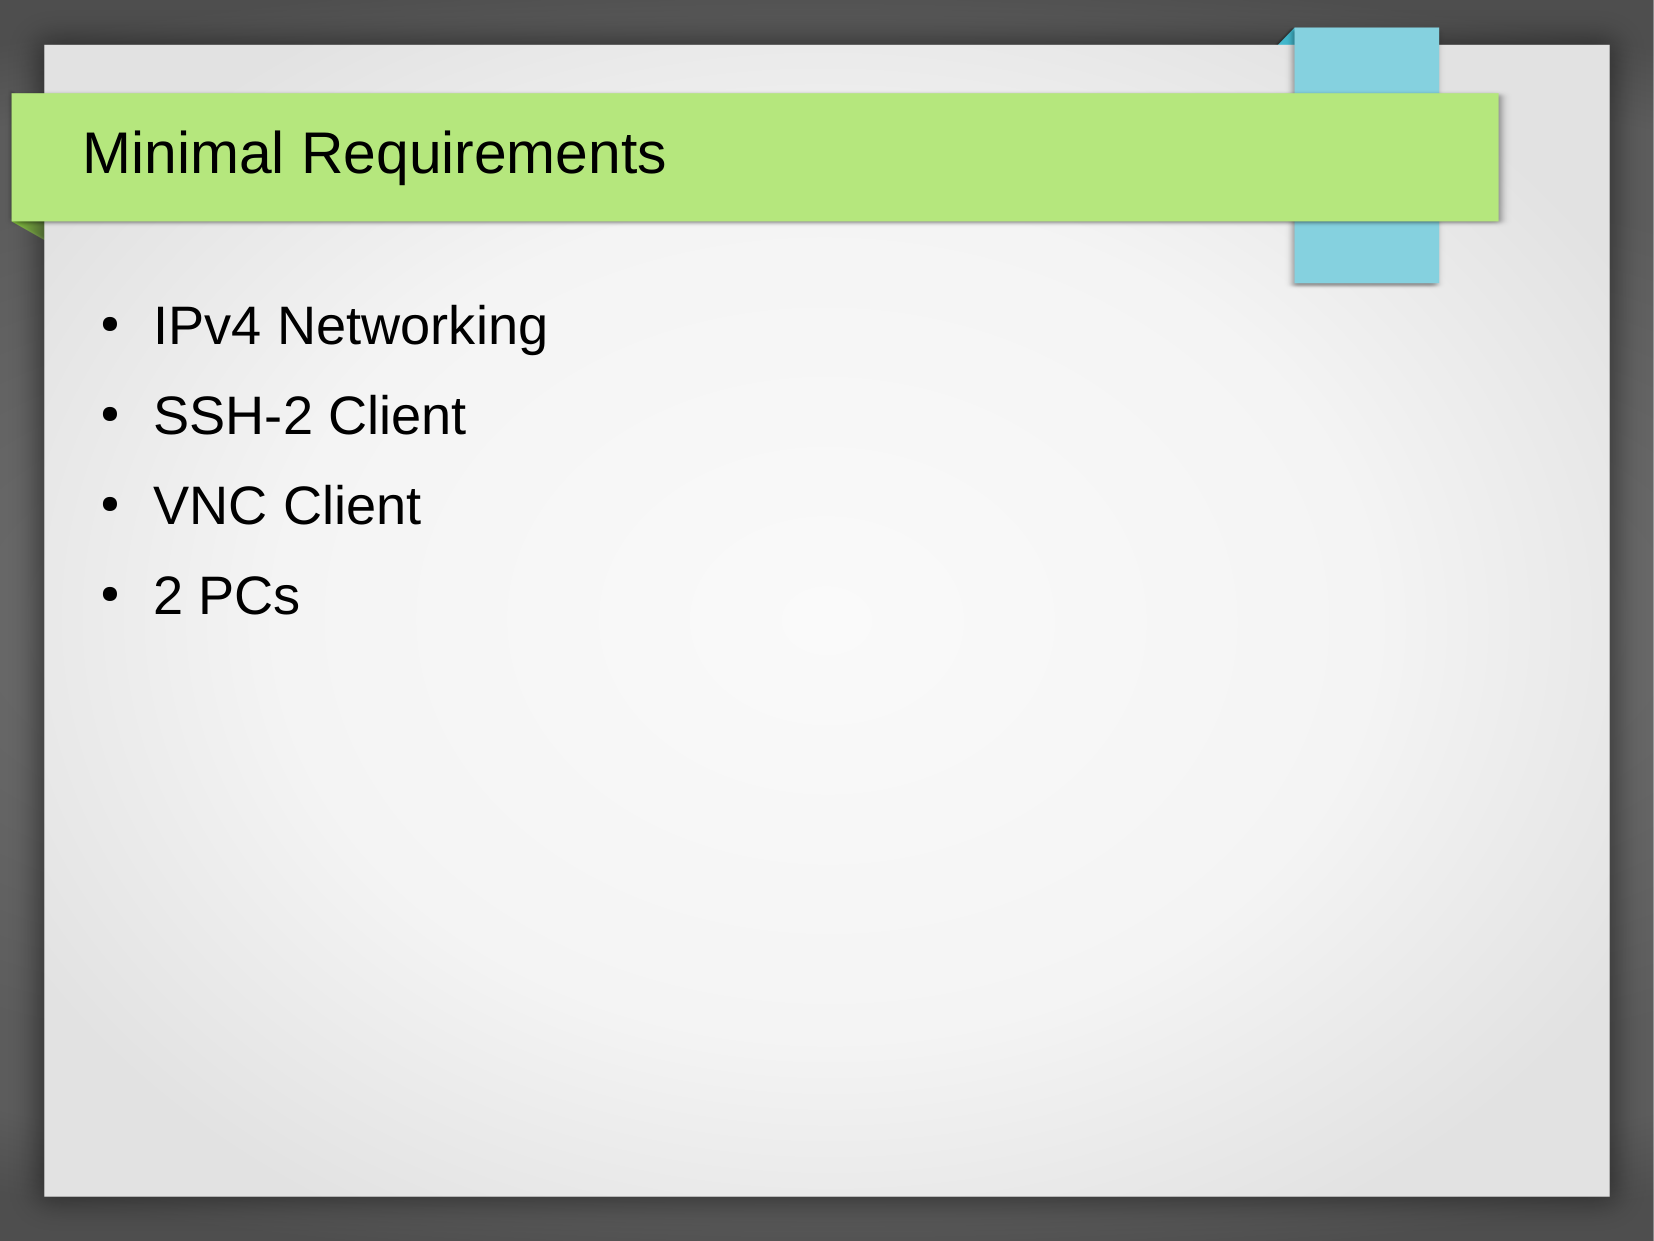

# Minimal Requirements
IPv4 Networking
SSH-2 Client
VNC Client
2 PCs